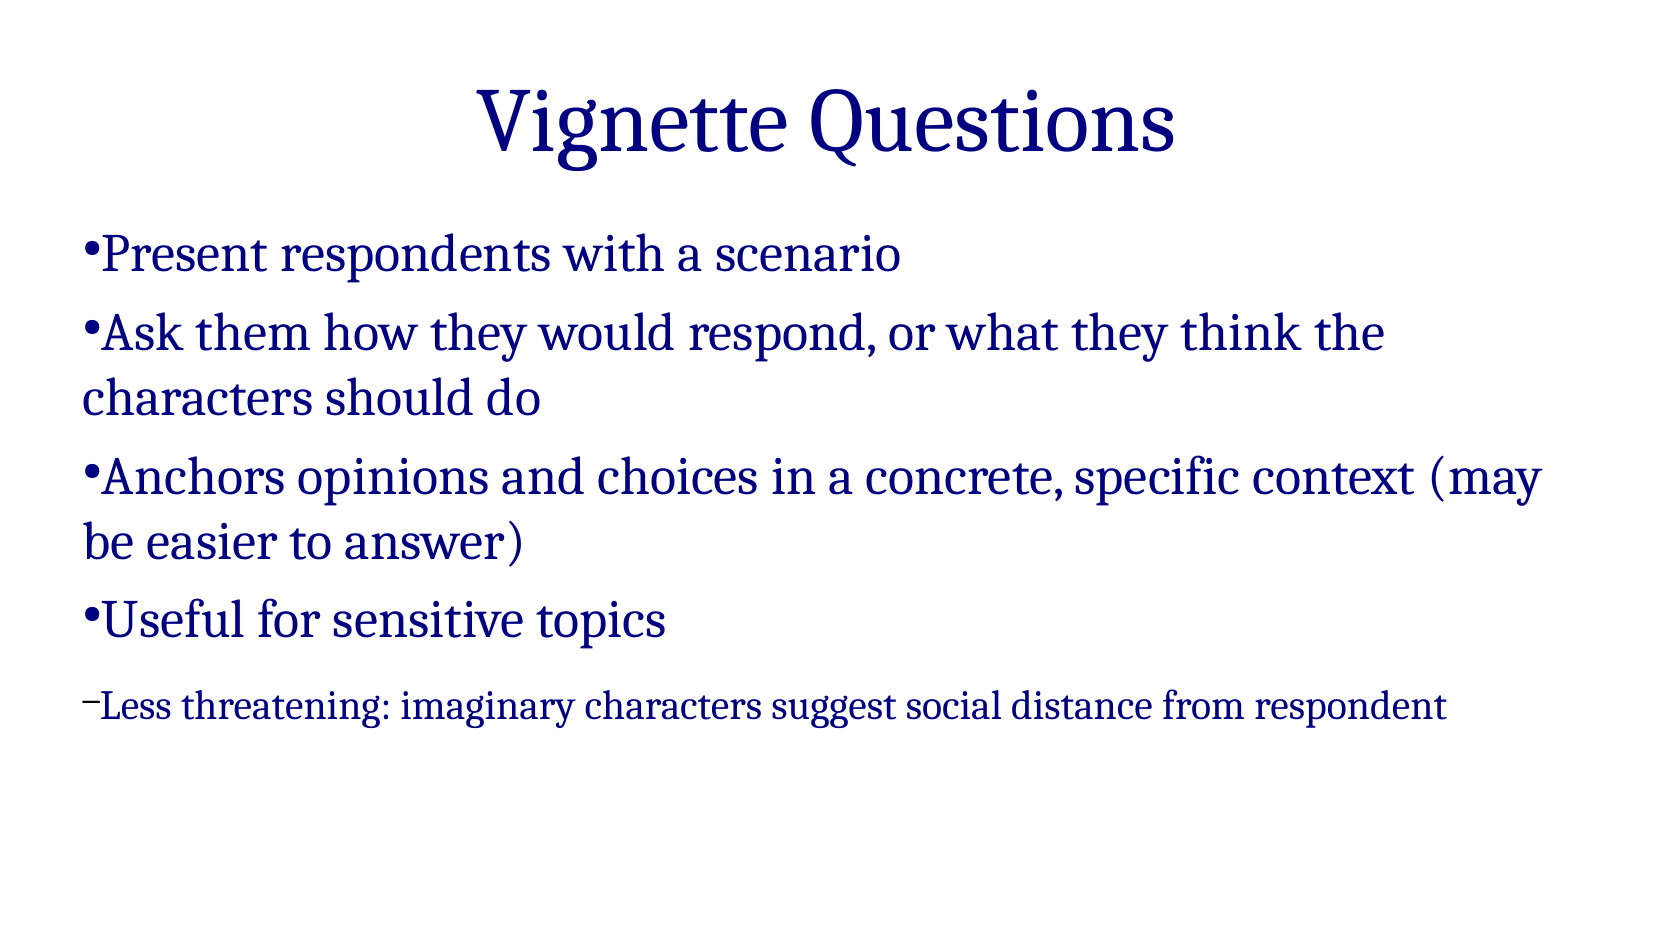

# Vignette Questions
Present respondents with a scenario
Ask them how they would respond, or what they think the characters should do
Anchors opinions and choices in a concrete, specific context (may be easier to answer)
Useful for sensitive topics
Less threatening: imaginary characters suggest social distance from respondent